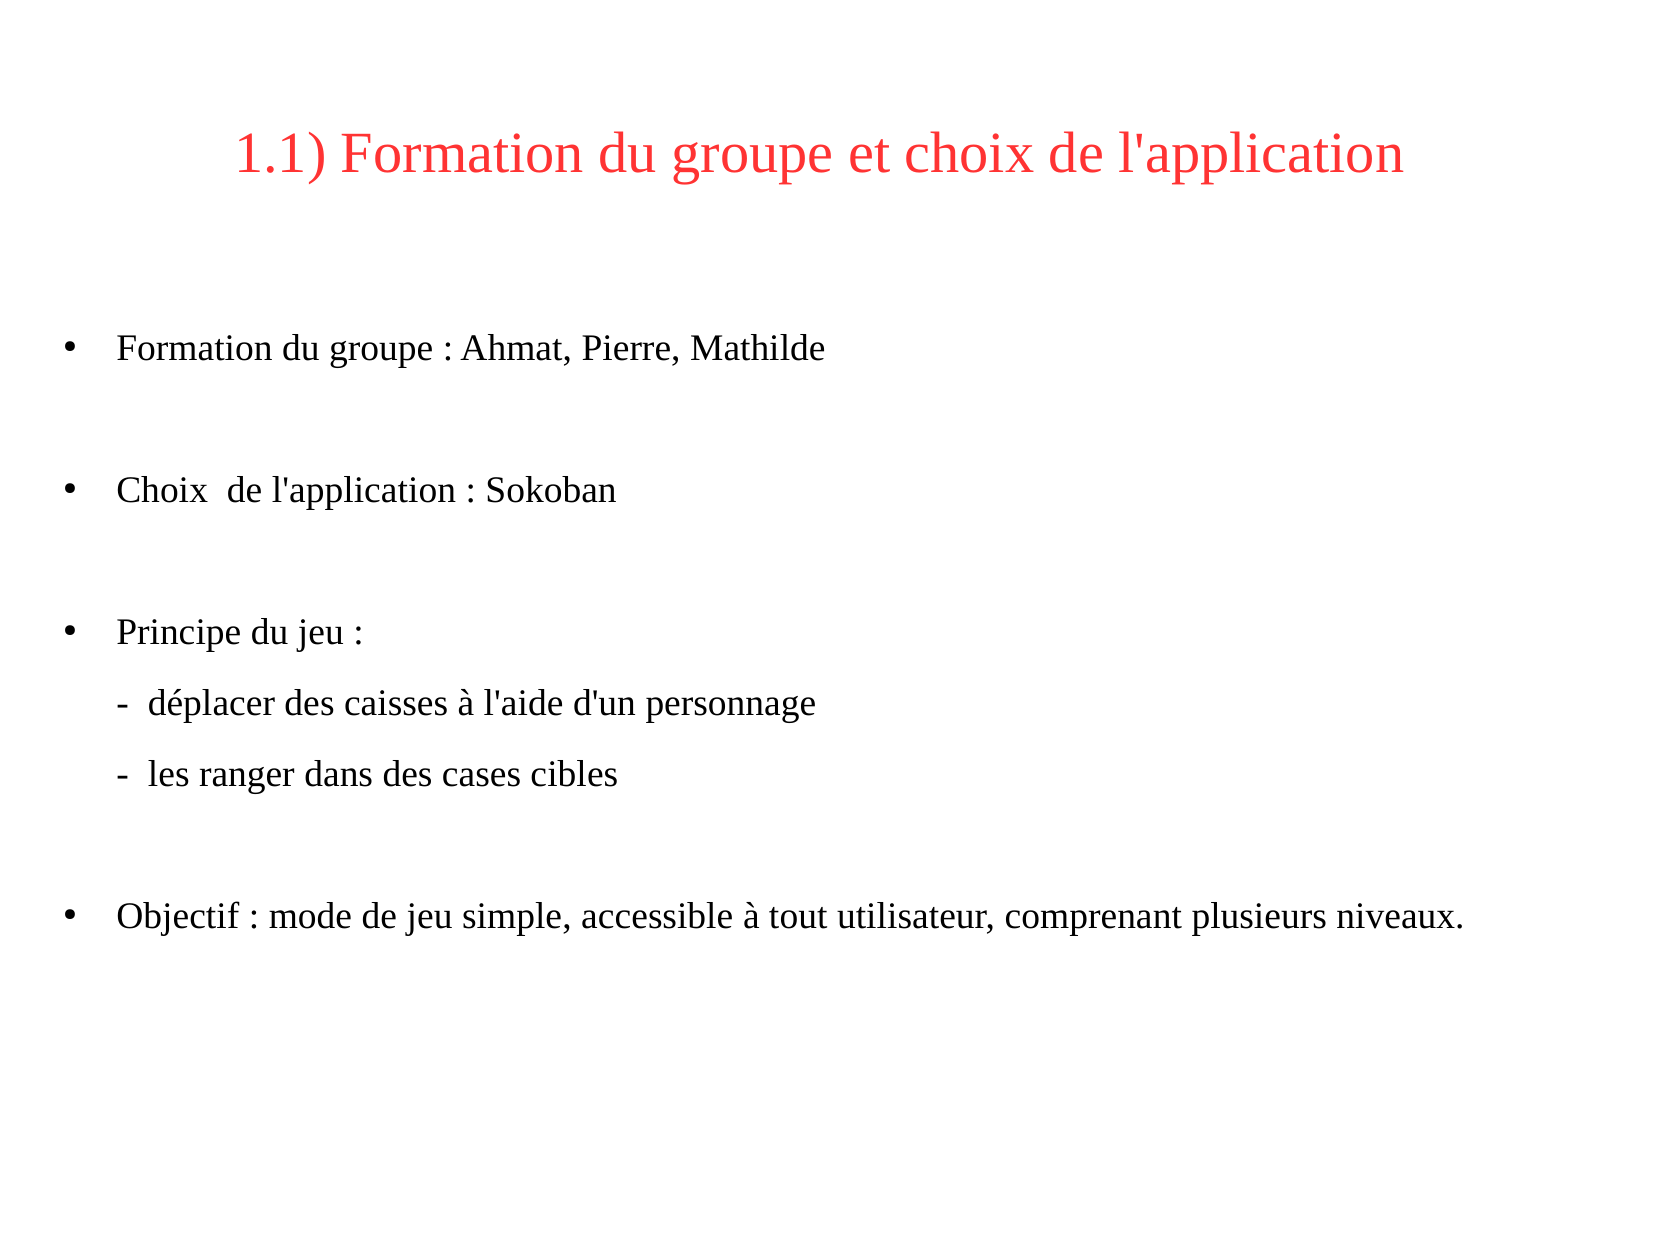

# 1.1) Formation du groupe et choix de l'application
Formation du groupe : Ahmat, Pierre, Mathilde
Choix de l'application : Sokoban
Principe du jeu :
- déplacer des caisses à l'aide d'un personnage
- les ranger dans des cases cibles
Objectif : mode de jeu simple, accessible à tout utilisateur, comprenant plusieurs niveaux.